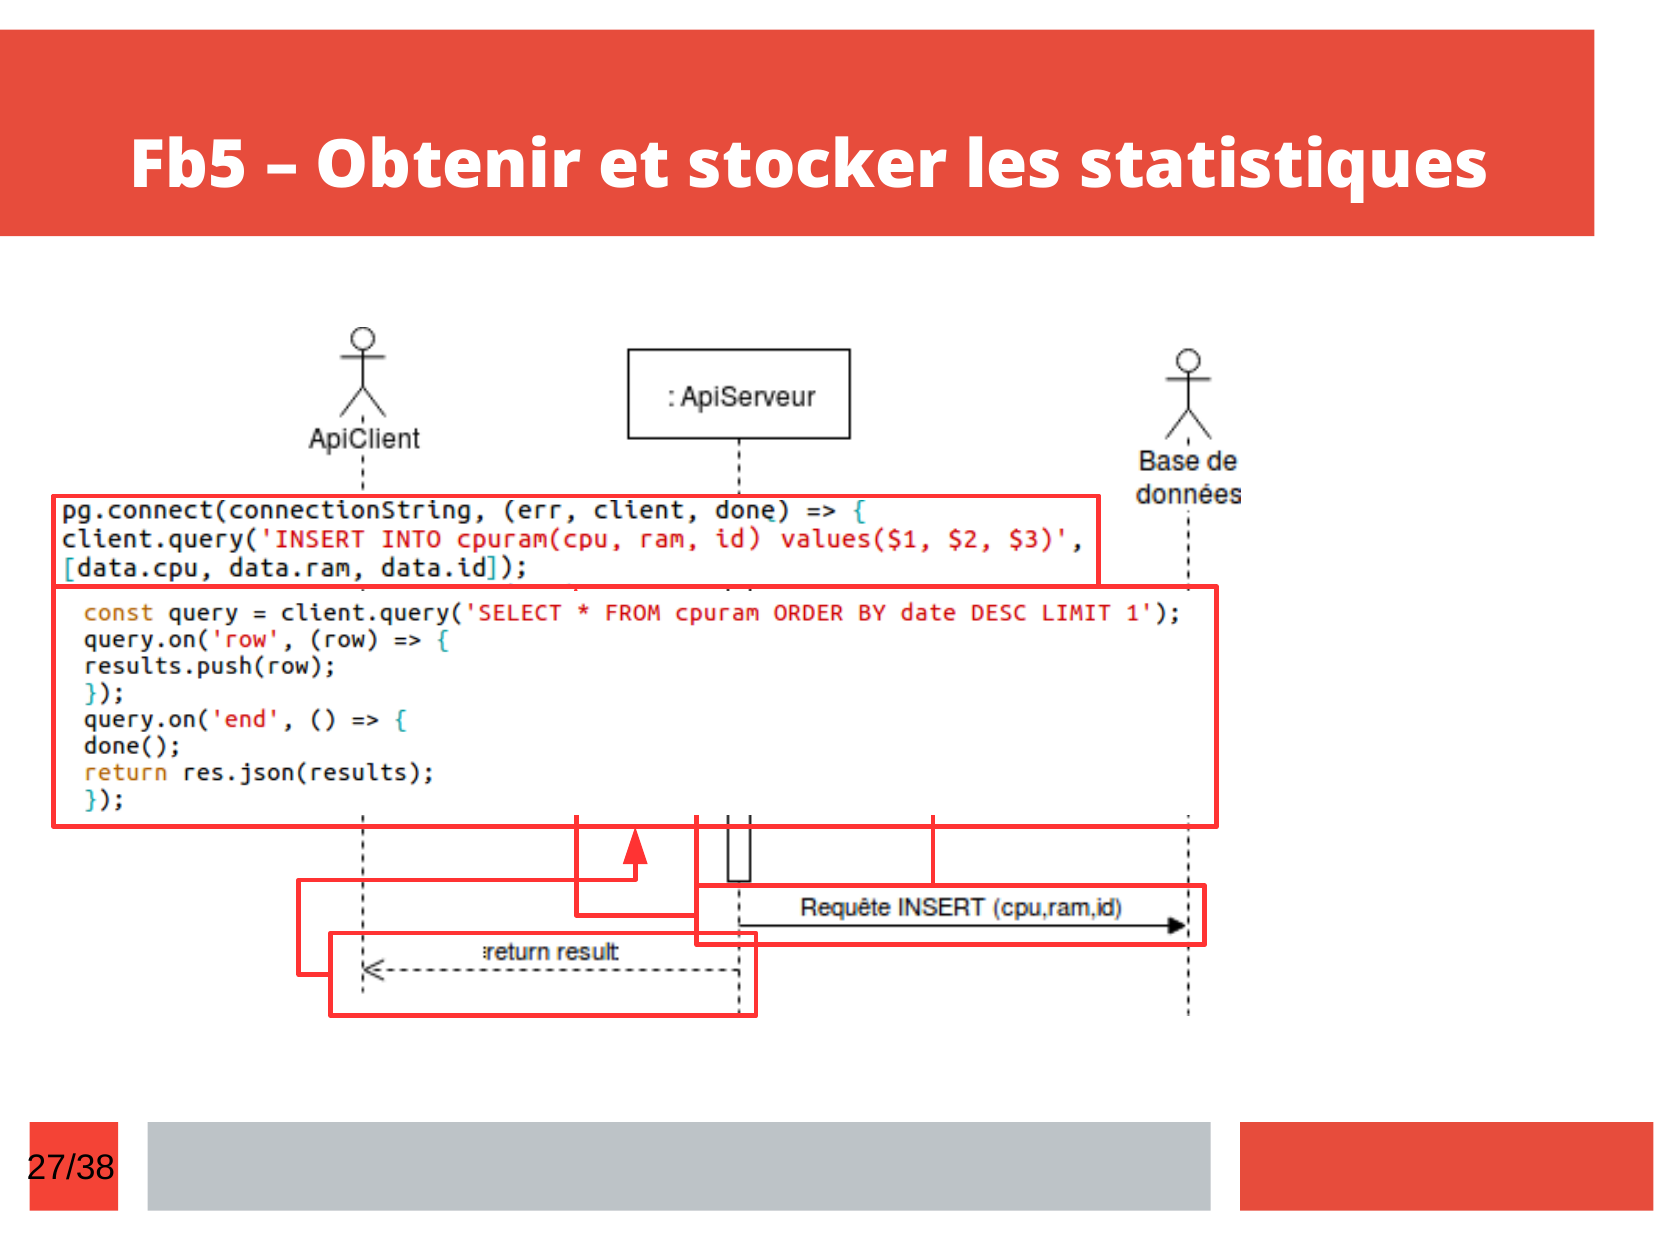

# Fb5 – Obtenir et stocker les statistiques